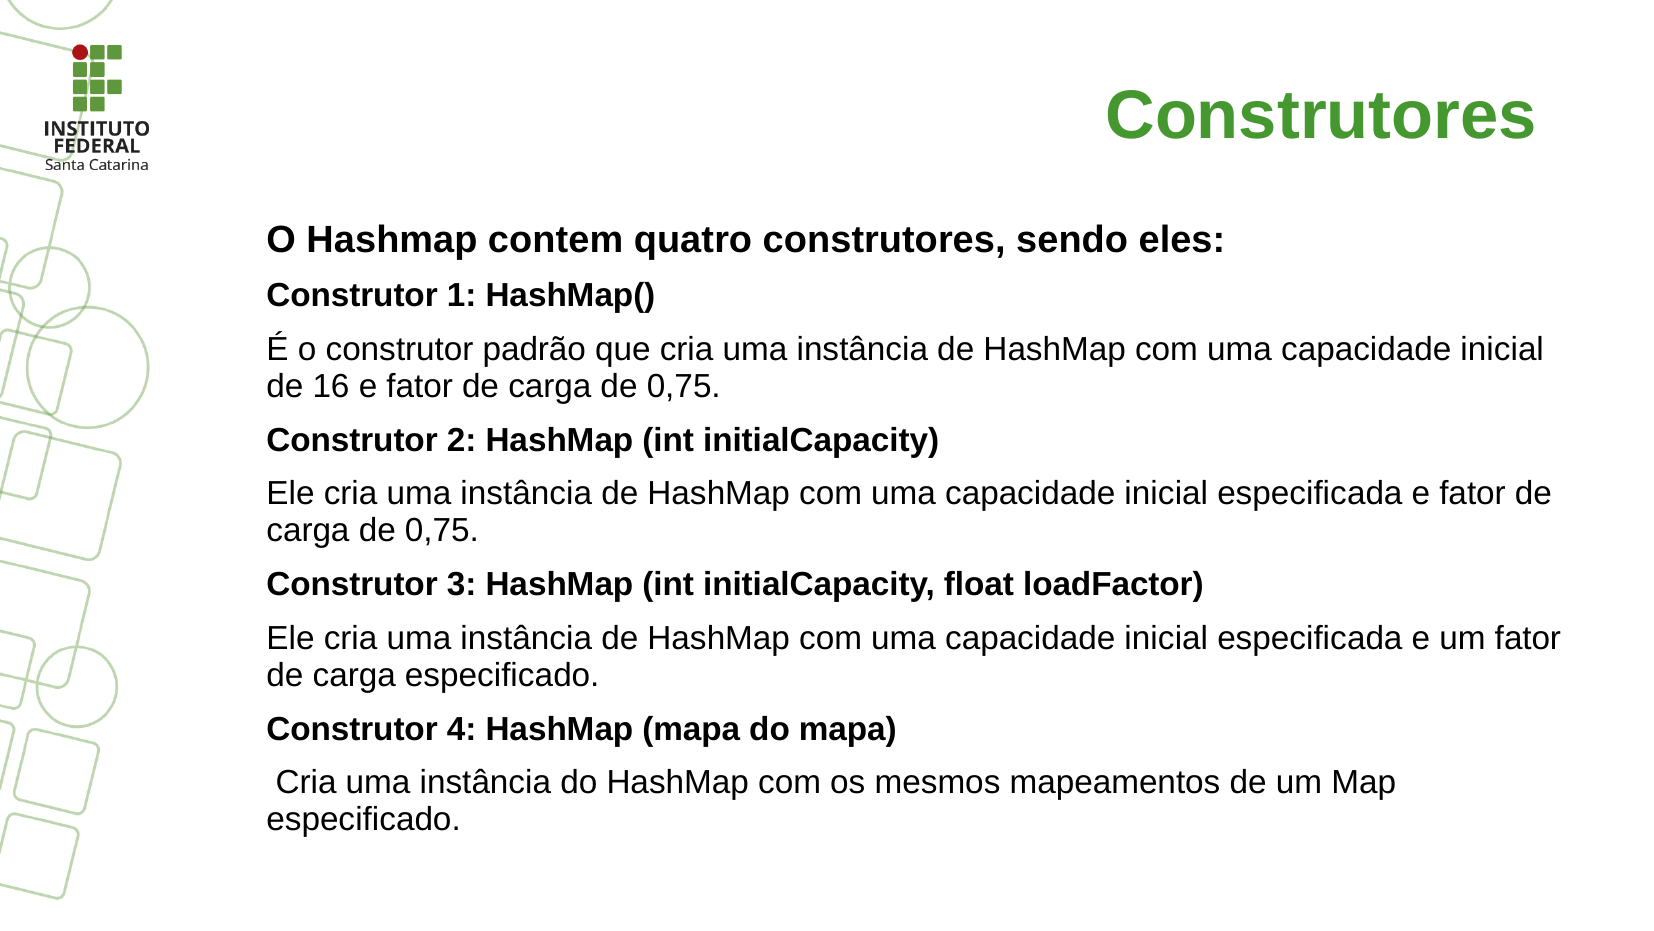

# Construtores
O Hashmap contem quatro construtores, sendo eles:
Construtor 1: HashMap()
É o construtor padrão que cria uma instância de HashMap com uma capacidade inicial de 16 e fator de carga de 0,75.
Construtor 2: HashMap (int initialCapacity)
Ele cria uma instância de HashMap com uma capacidade inicial especificada e fator de carga de 0,75.
Construtor 3: HashMap (int initialCapacity, float loadFactor)
Ele cria uma instância de HashMap com uma capacidade inicial especificada e um fator de carga especificado.
Construtor 4: HashMap (mapa do mapa)
 Cria uma instância do HashMap com os mesmos mapeamentos de um Map especificado.